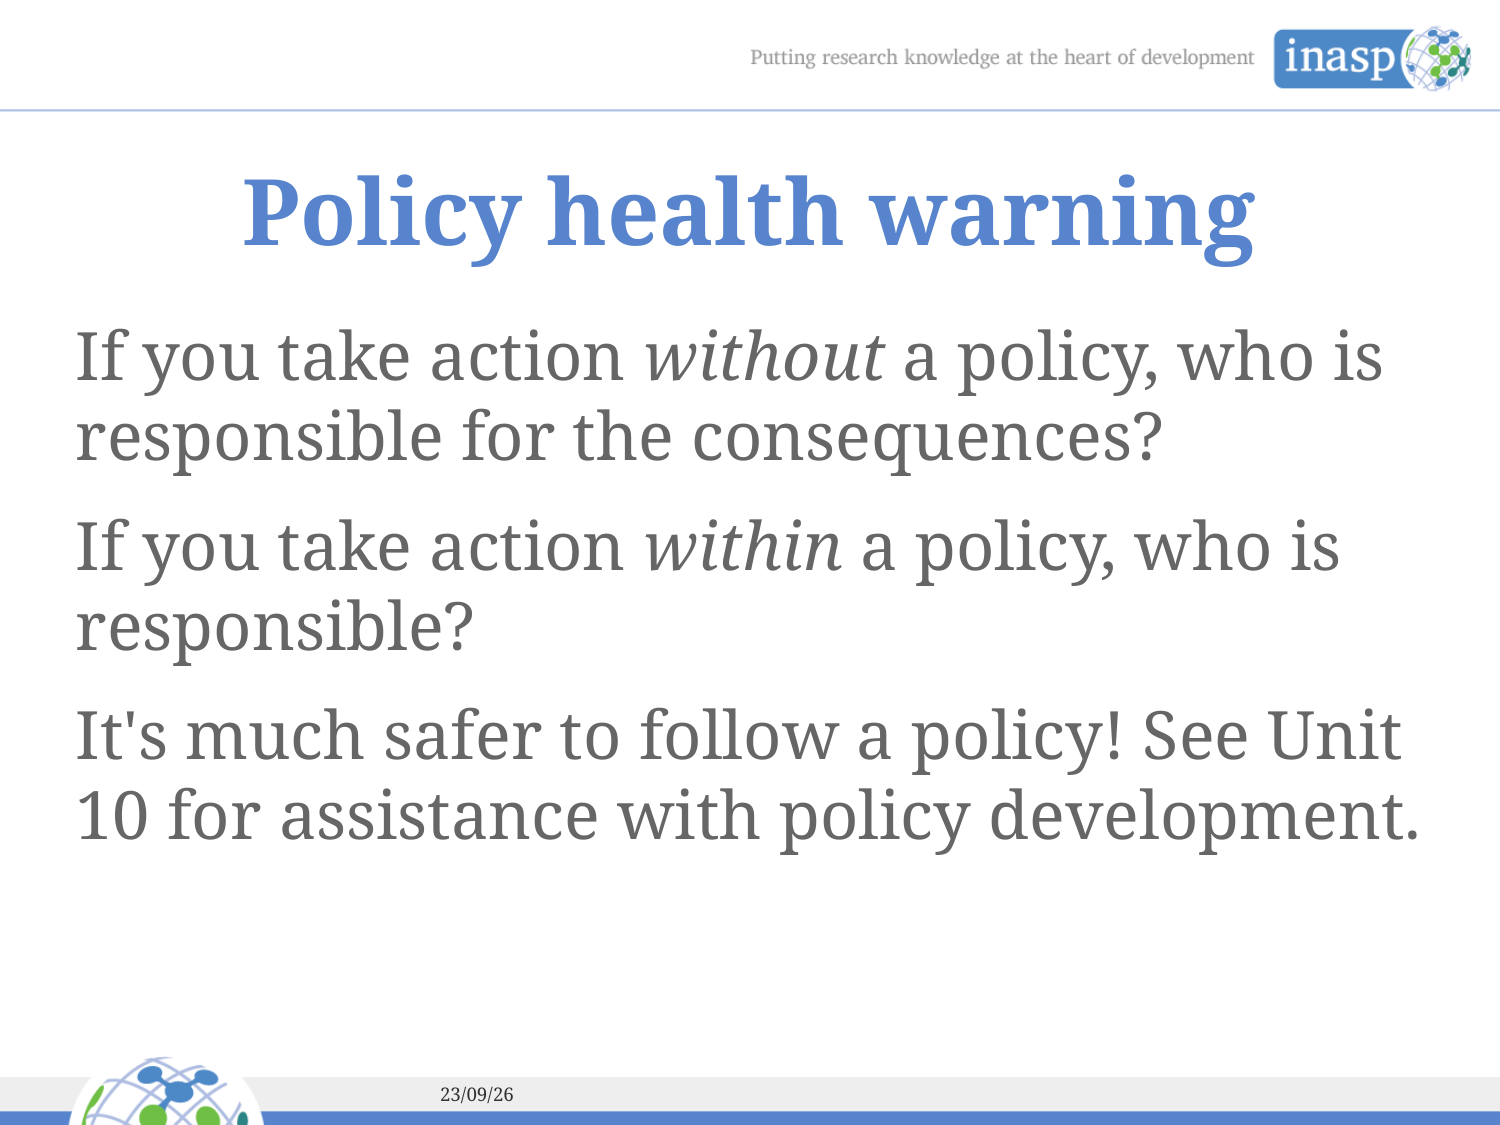

# Policy health warning
If you take action without a policy, who is responsible for the consequences?
If you take action within a policy, who is responsible?
It's much safer to follow a policy! See Unit 10 for assistance with policy development.